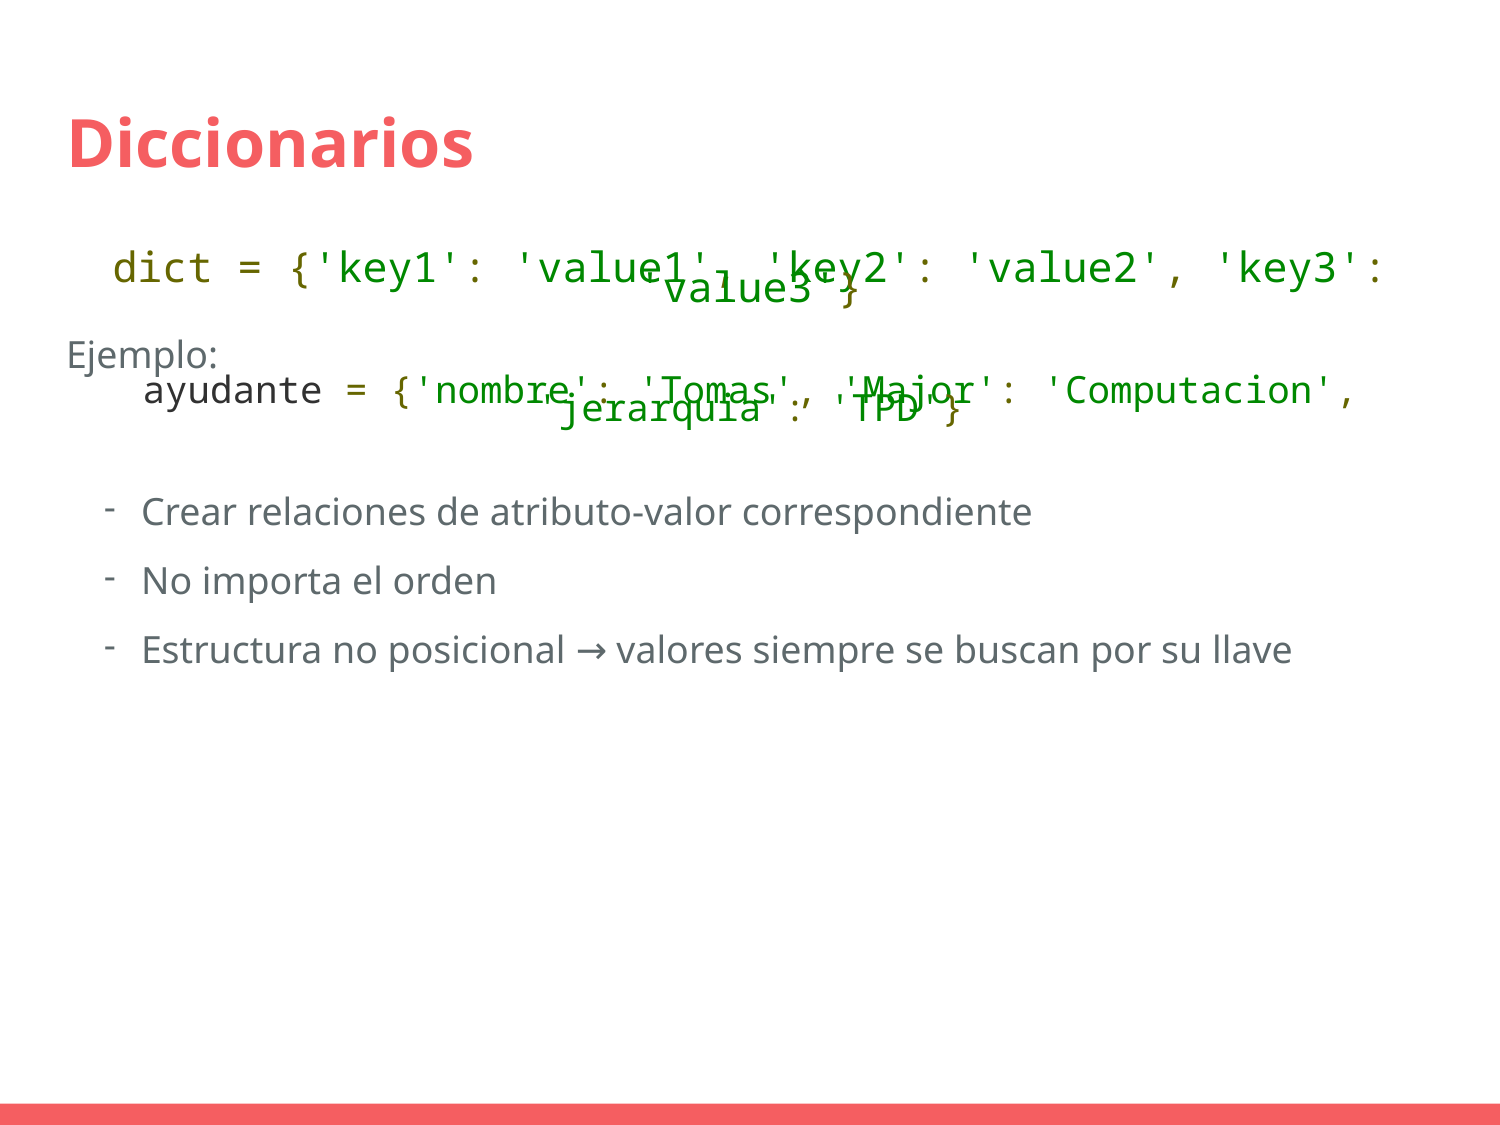

# Diccionarios
dict = {'key1': 'value1', 'key2': 'value2', 'key3': 'value3'}
Ejemplo:
ayudante = {'nombre': 'Tomas', 'Major': 'Computacion', 'jerarquia': 'TPD'}
Crear relaciones de atributo-valor correspondiente
No importa el orden
Estructura no posicional → valores siempre se buscan por su llave